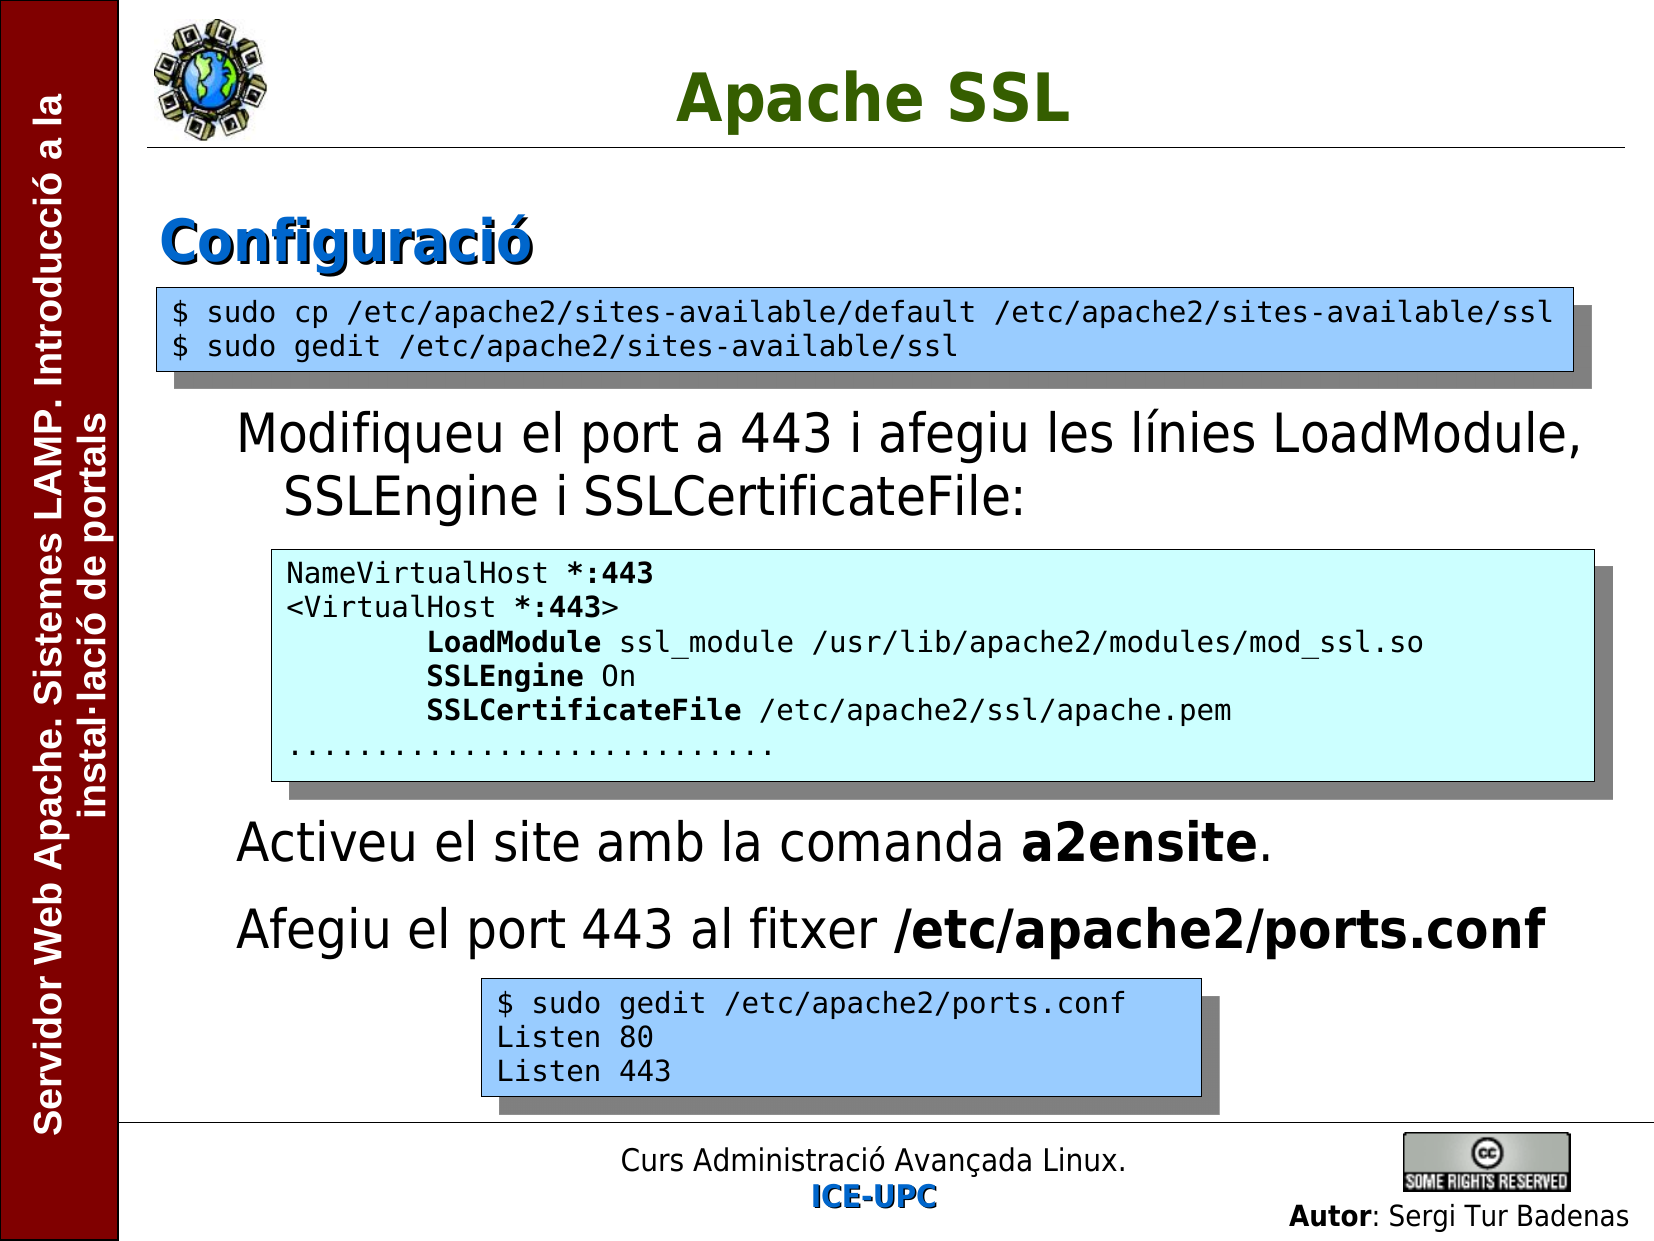

# Apache SSL
Configuració
Modifiqueu el port a 443 i afegiu les línies LoadModule, SSLEngine i SSLCertificateFile:
Activeu el site amb la comanda a2ensite.
Afegiu el port 443 al fitxer /etc/apache2/ports.conf
$ sudo cp /etc/apache2/sites-available/default /etc/apache2/sites-available/ssl
$ sudo gedit /etc/apache2/sites-available/ssl
NameVirtualHost *:443
<VirtualHost *:443>
 LoadModule ssl_module /usr/lib/apache2/modules/mod_ssl.so
 SSLEngine On
 SSLCertificateFile /etc/apache2/ssl/apache.pem
............................
$ sudo gedit /etc/apache2/ports.conf
Listen 80
Listen 443